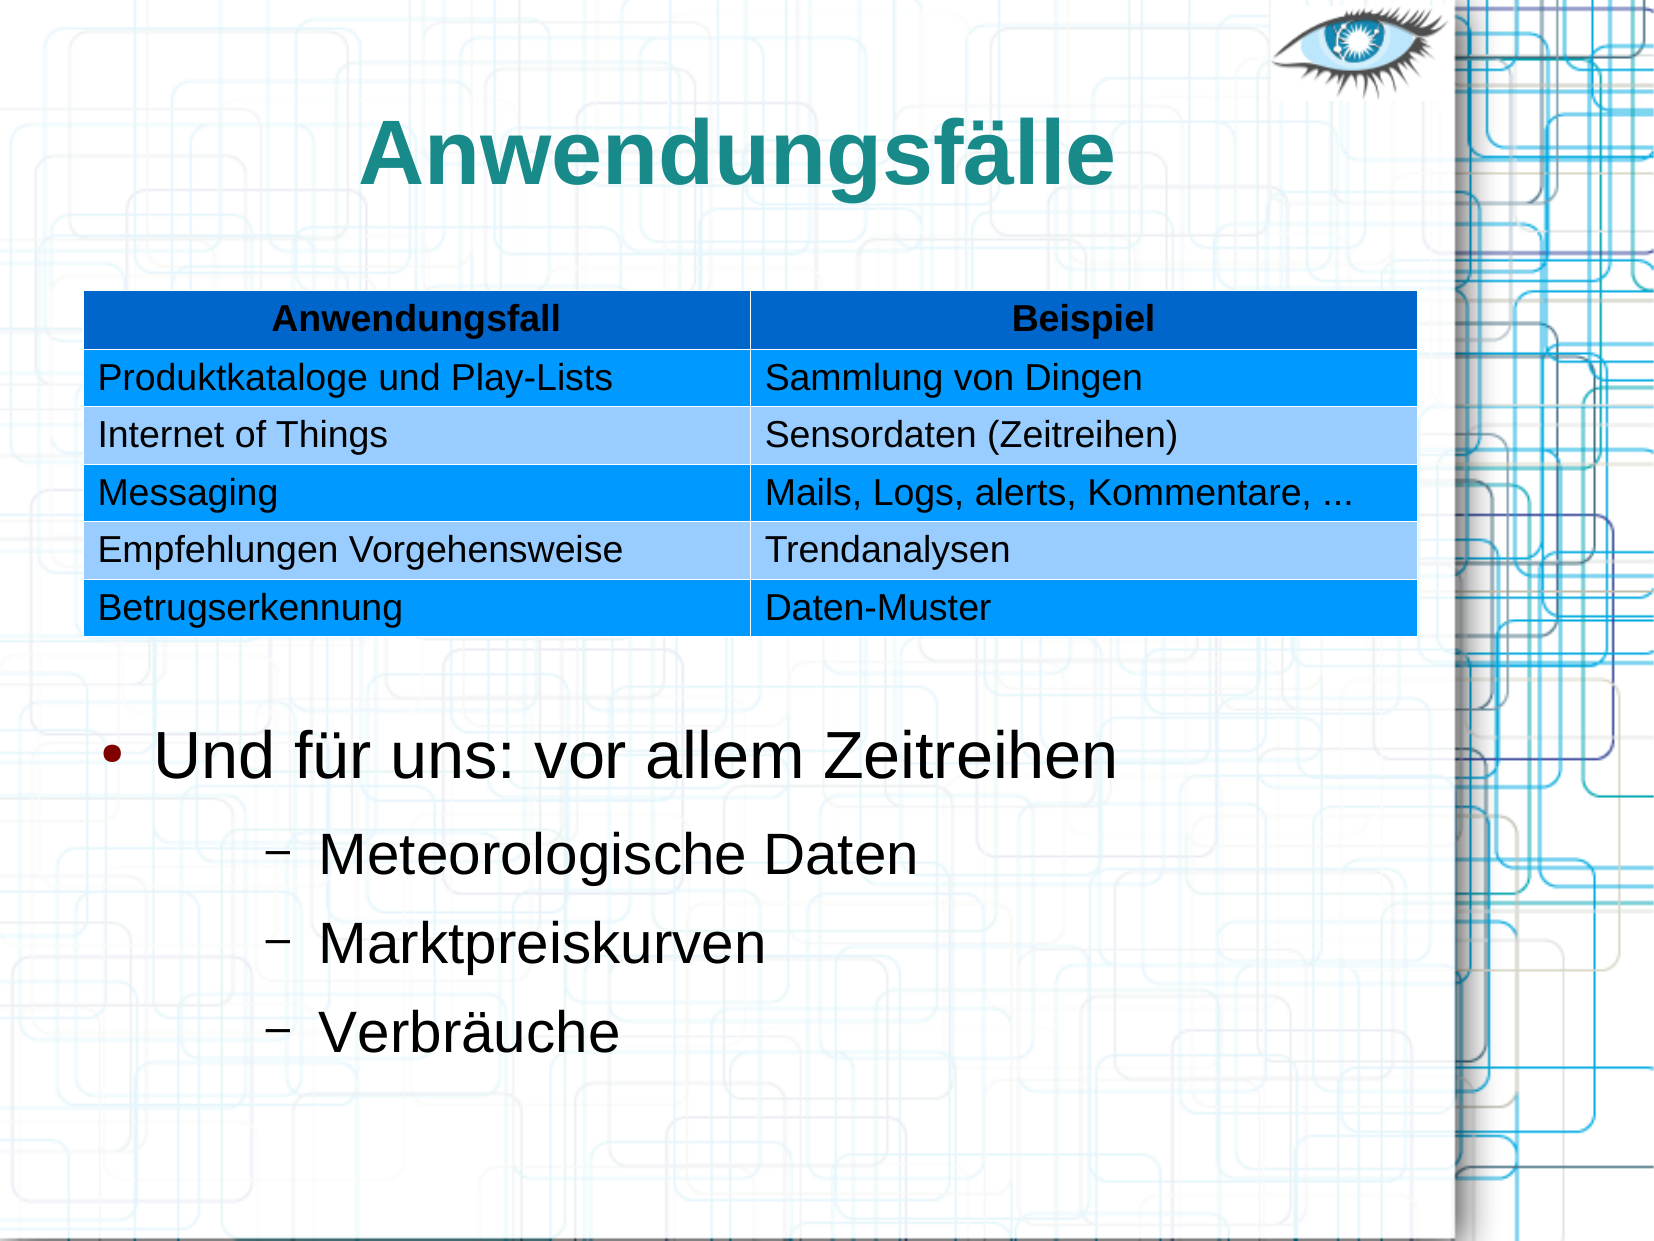

# Anwendungsfälle
| Anwendungsfall | Beispiel |
| --- | --- |
| Produktkataloge und Play-Lists | Sammlung von Dingen |
| Internet of Things | Sensordaten (Zeitreihen) |
| Messaging | Mails, Logs, alerts, Kommentare, ... |
| Empfehlungen Vorgehensweise | Trendanalysen |
| Betrugserkennung | Daten-Muster |
Und für uns: vor allem Zeitreihen
Meteorologische Daten
Marktpreiskurven
Verbräuche